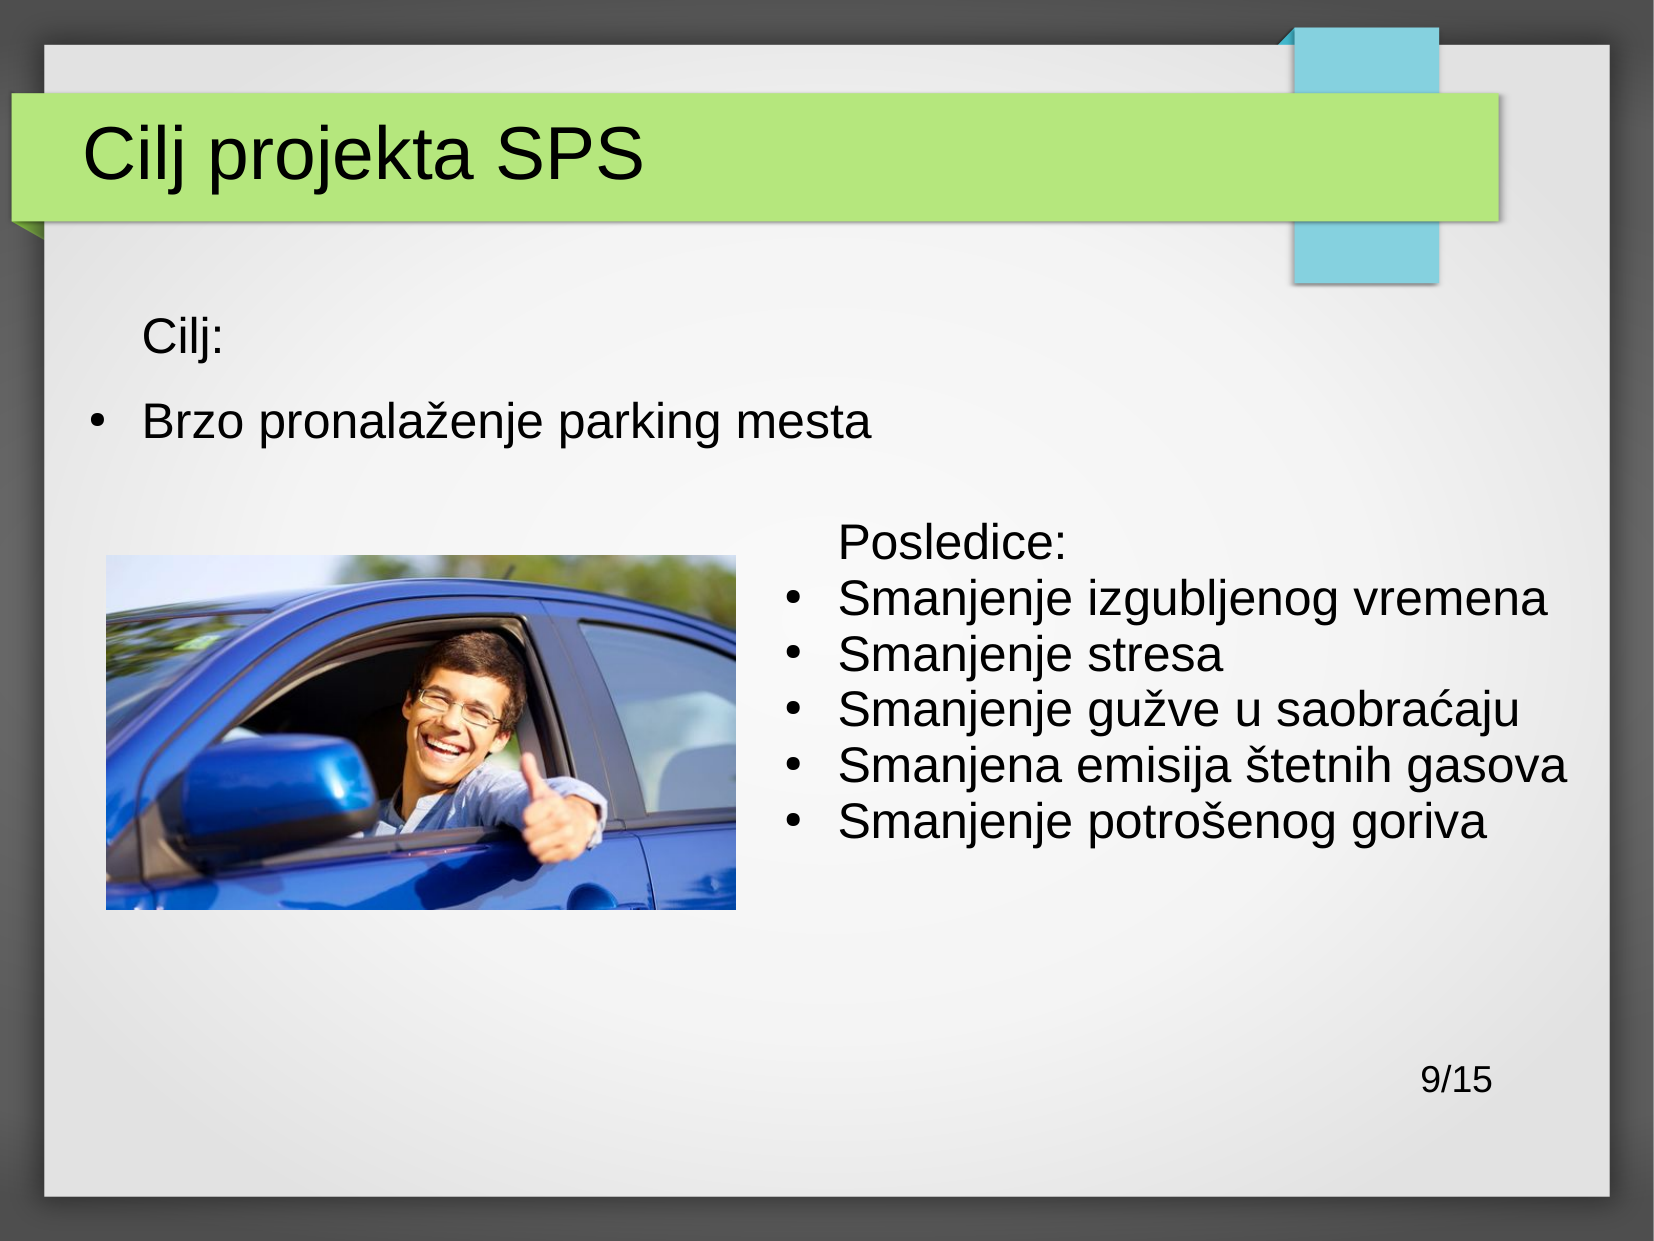

# Cilj projekta SPS
Cilj:
Brzo pronalaženje parking mesta
Posledice:
Smanjenje izgubljenog vremena
Smanjenje stresa
Smanjenje gužve u saobraćaju
Smanjena emisija štetnih gasova
Smanjenje potrošenog goriva
9/15